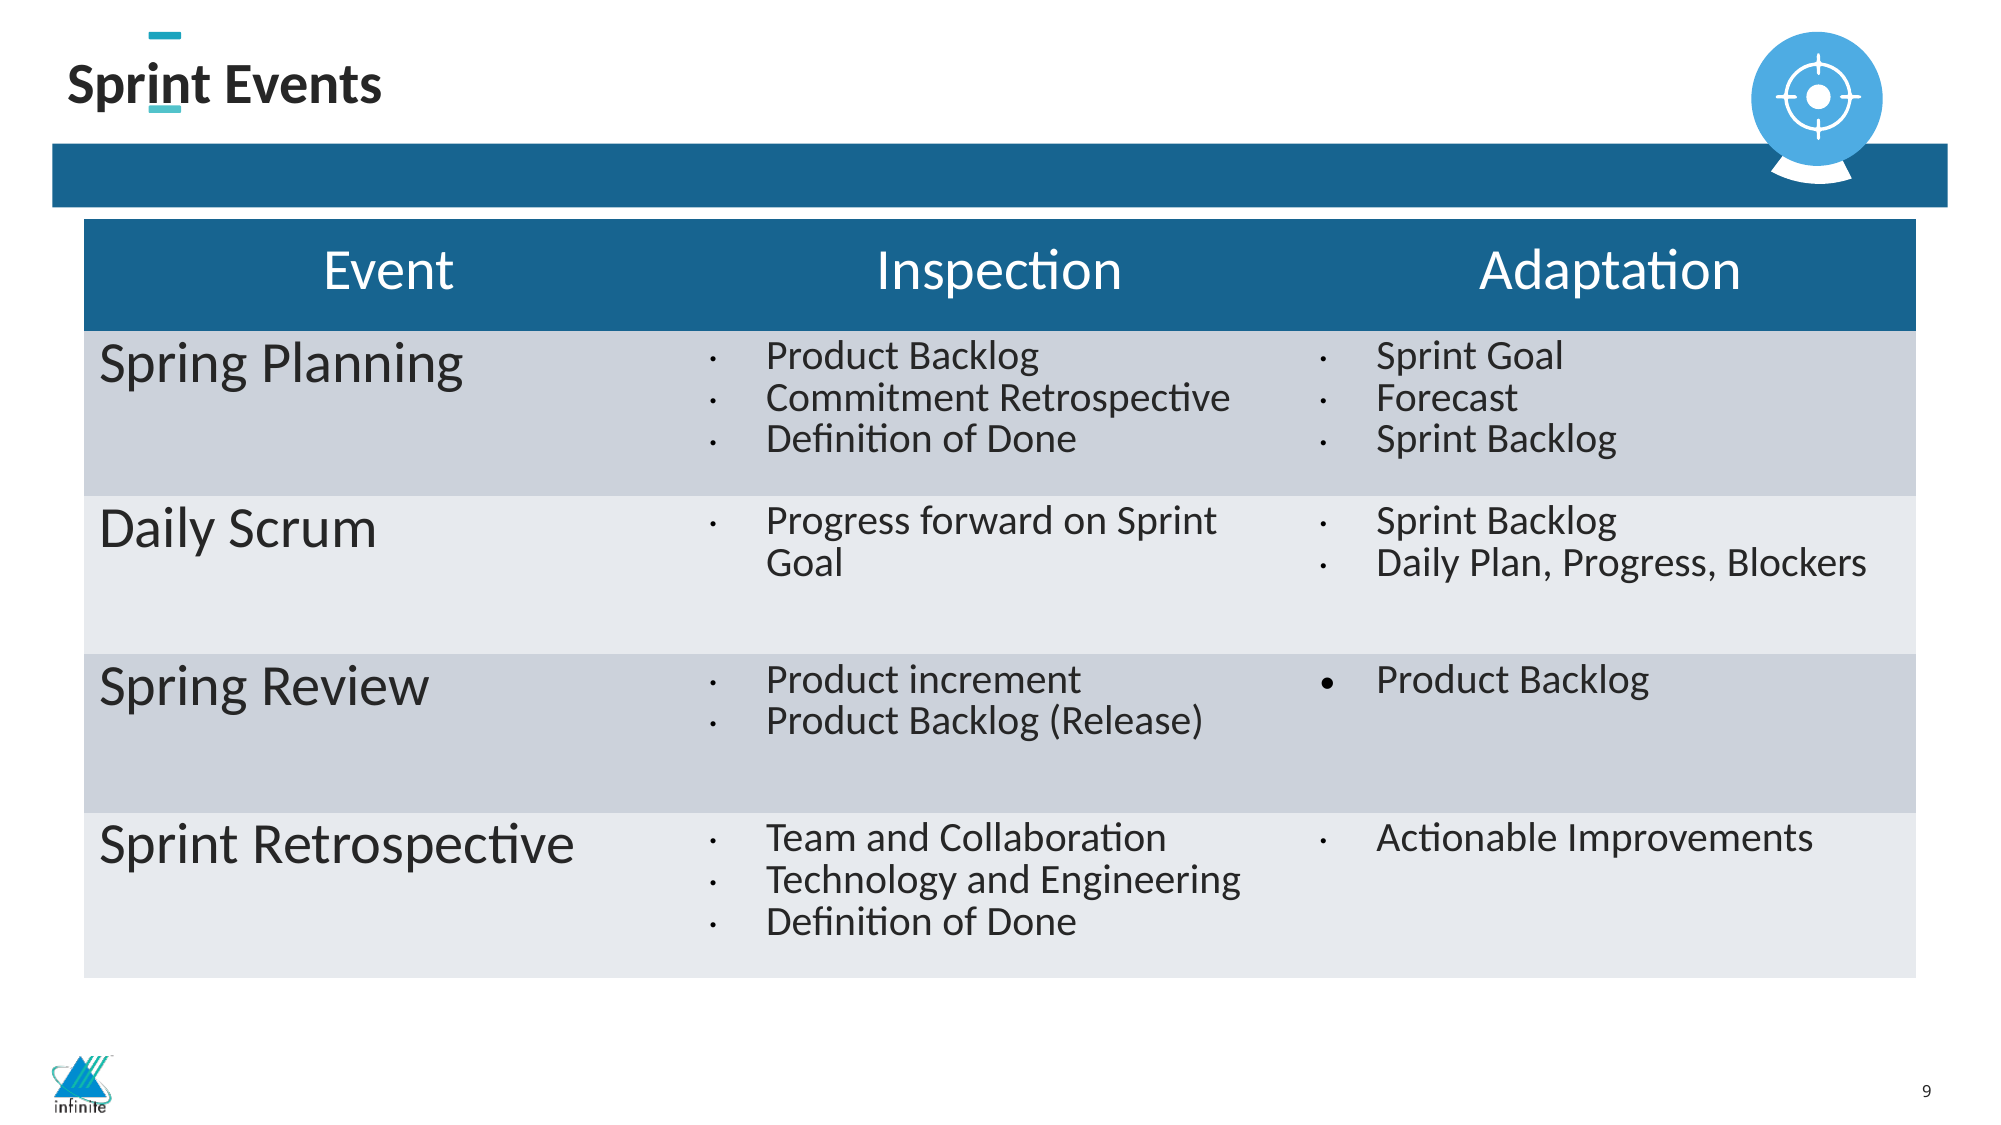

Sprint Events
| Event | Inspection | Adaptation |
| --- | --- | --- |
| Spring Planning | Product Backlog Commitment Retrospective Definition of Done | Sprint Goal Forecast Sprint Backlog |
| Daily Scrum | Progress forward on Sprint Goal | Sprint Backlog Daily Plan, Progress, Blockers |
| Spring Review | Product increment Product Backlog (Release) | Product Backlog |
| Sprint Retrospective | Team and Collaboration Technology and Engineering Definition of Done | Actionable Improvements |
?
MVP Phase